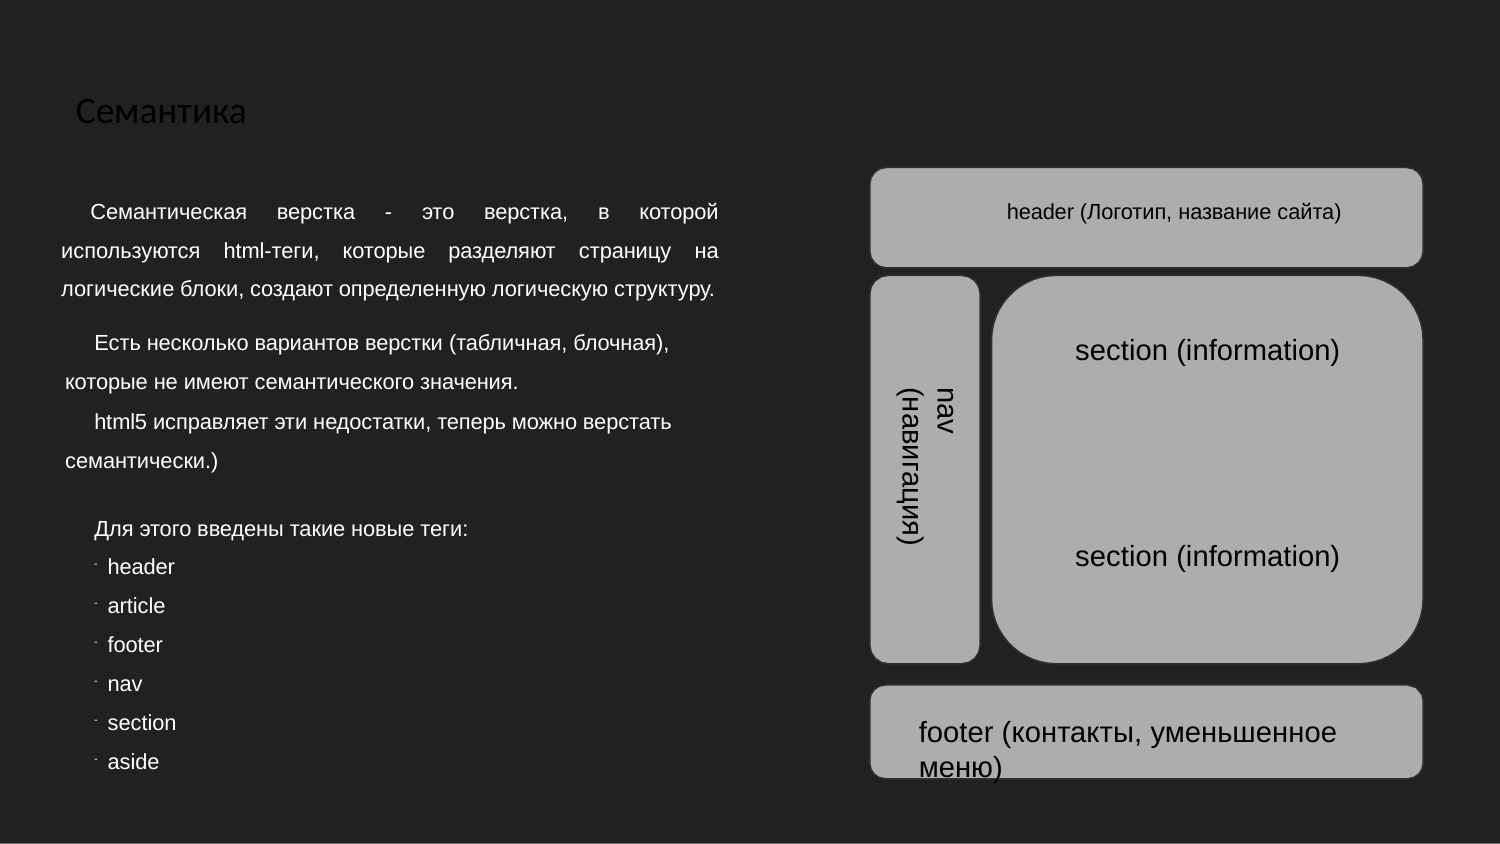

# Cемантика
Семантическая верстка - это верстка, в которой используются html-теги, которые разделяют страницу на логические блоки, создают определенную логическую структуру.
header (Логотип, название сайта)
Есть несколько вариантов верстки (табличная, блочная), которые не имеют семантического значения.
html5 исправляет эти недостатки, теперь можно верстать семантически.)
section (information)
nav (навигация)
Для этого введены такие новые теги:
section (information)
header
article
footer
nav
section
aside
footer (контакты, уменьшенное меню)